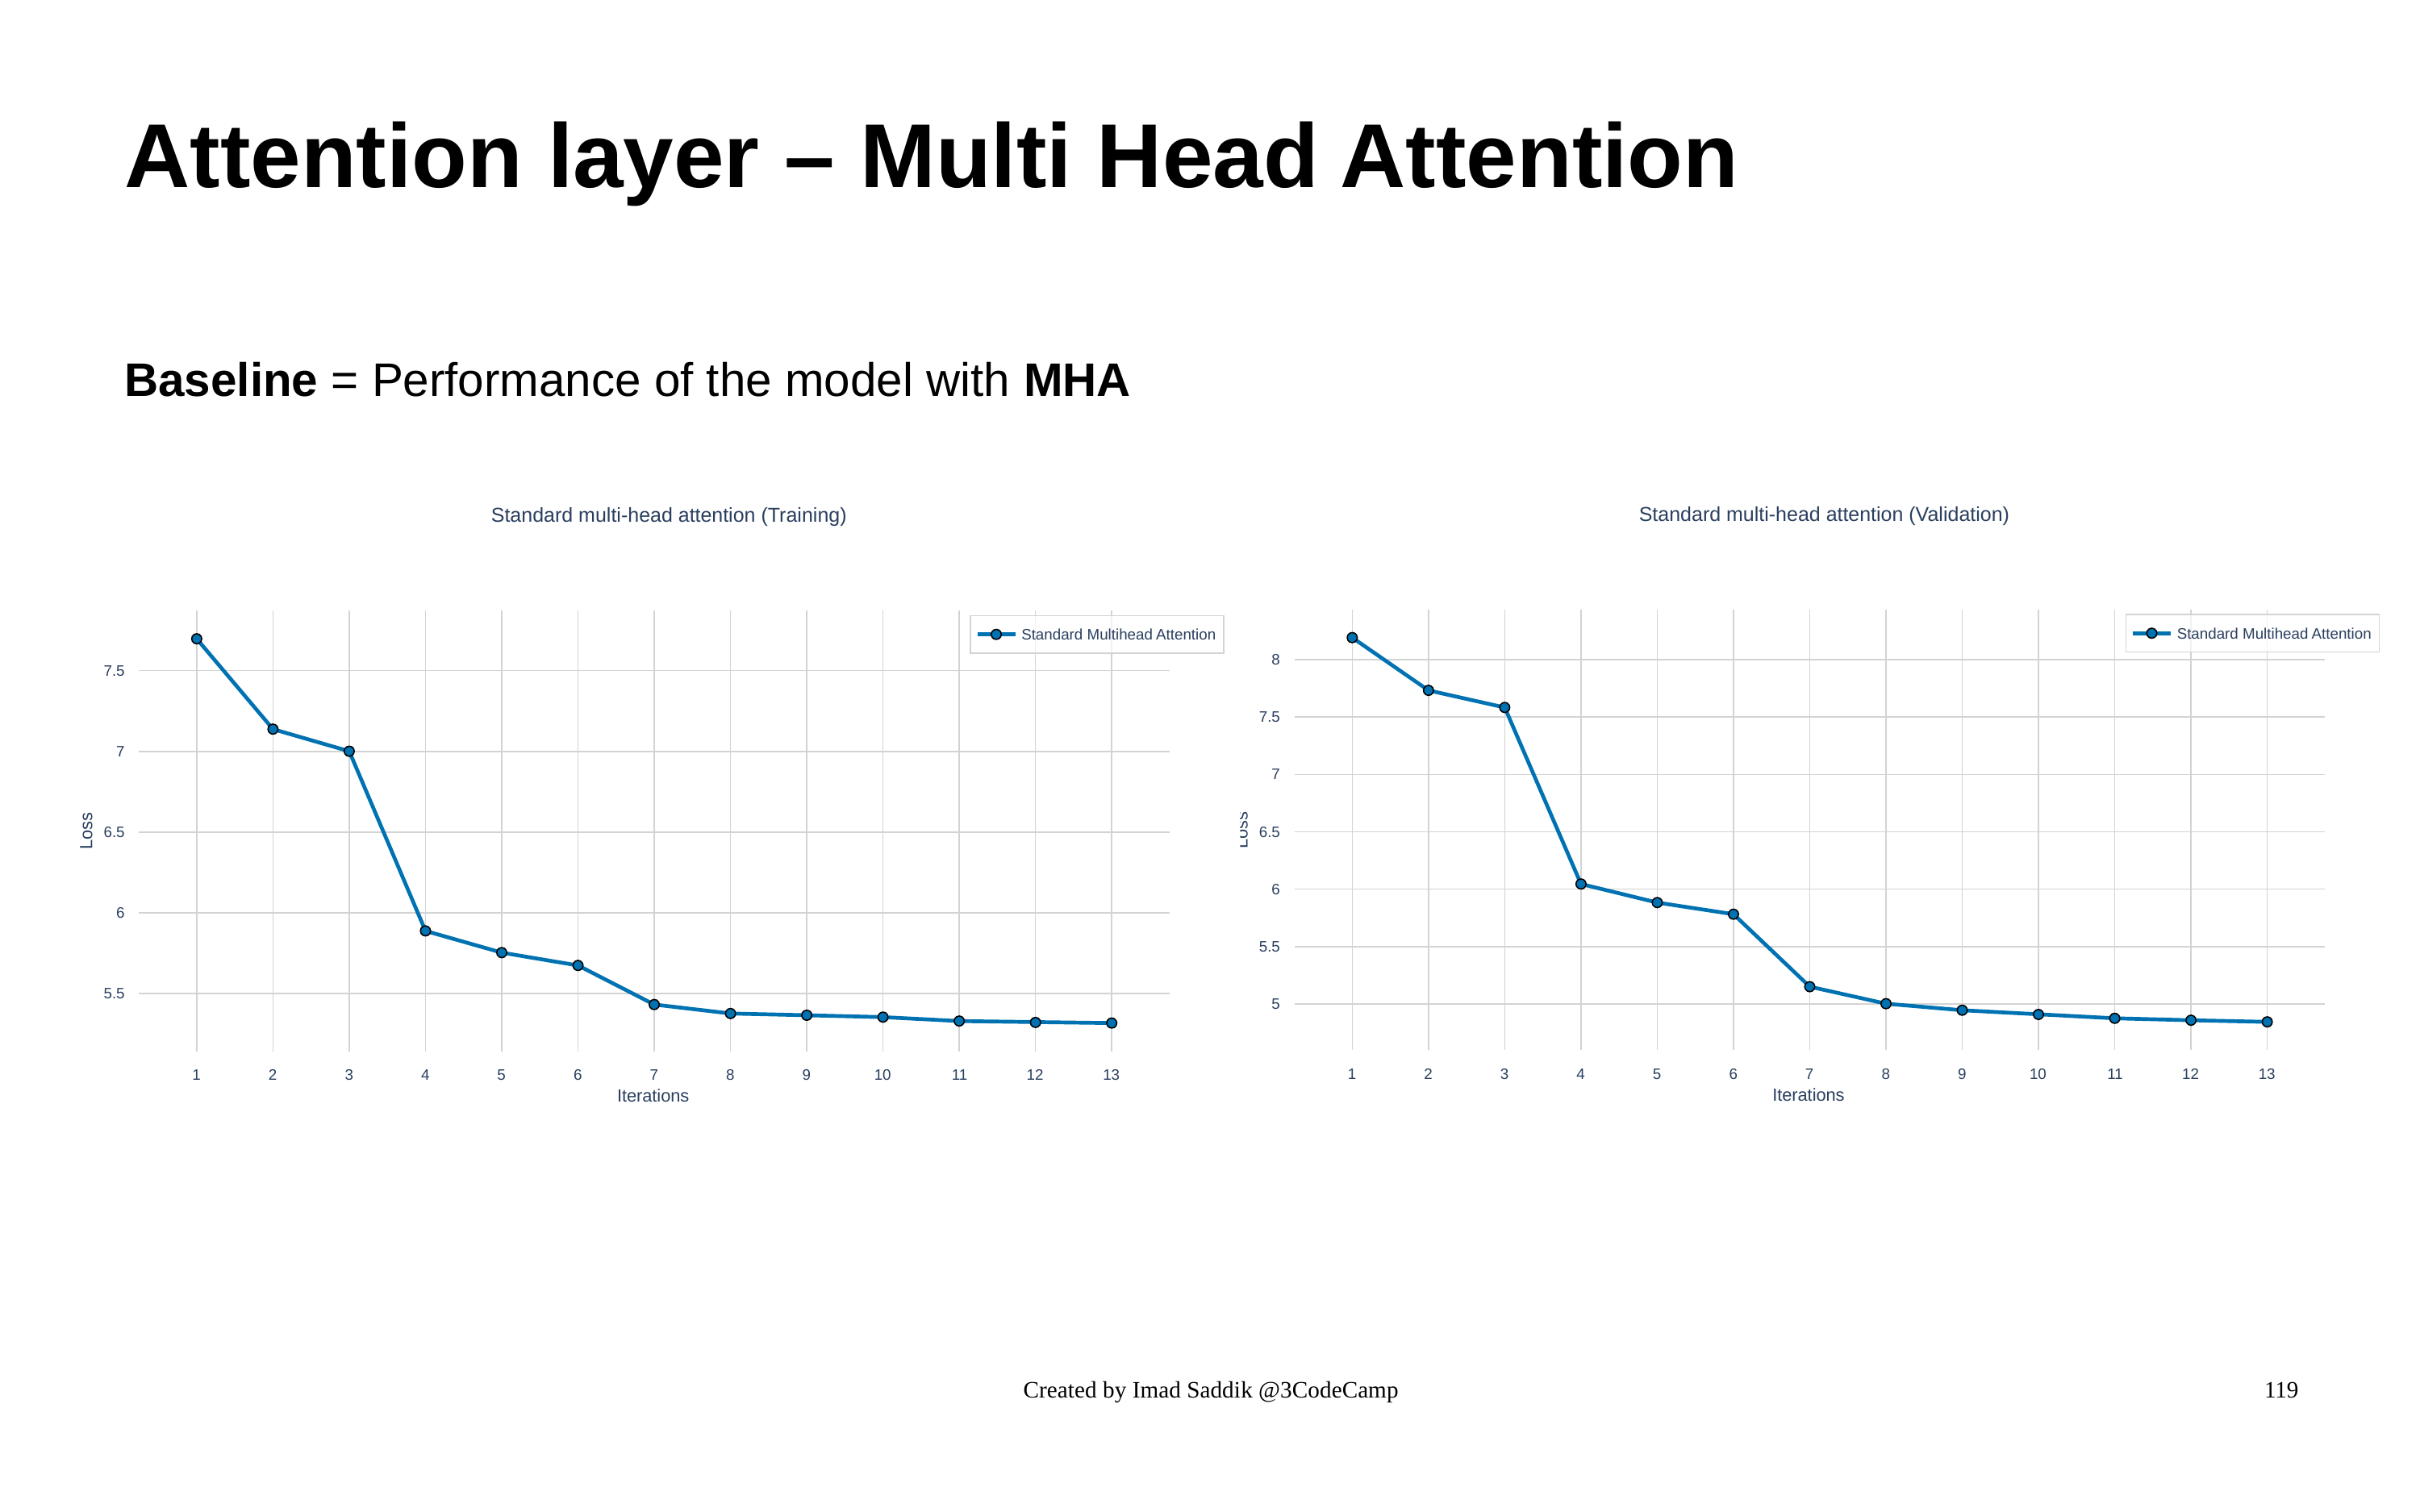

Attention layer – Multi Head Attention
Baseline = Performance of the model with MHA
Created by Imad Saddik @3CodeCamp
119